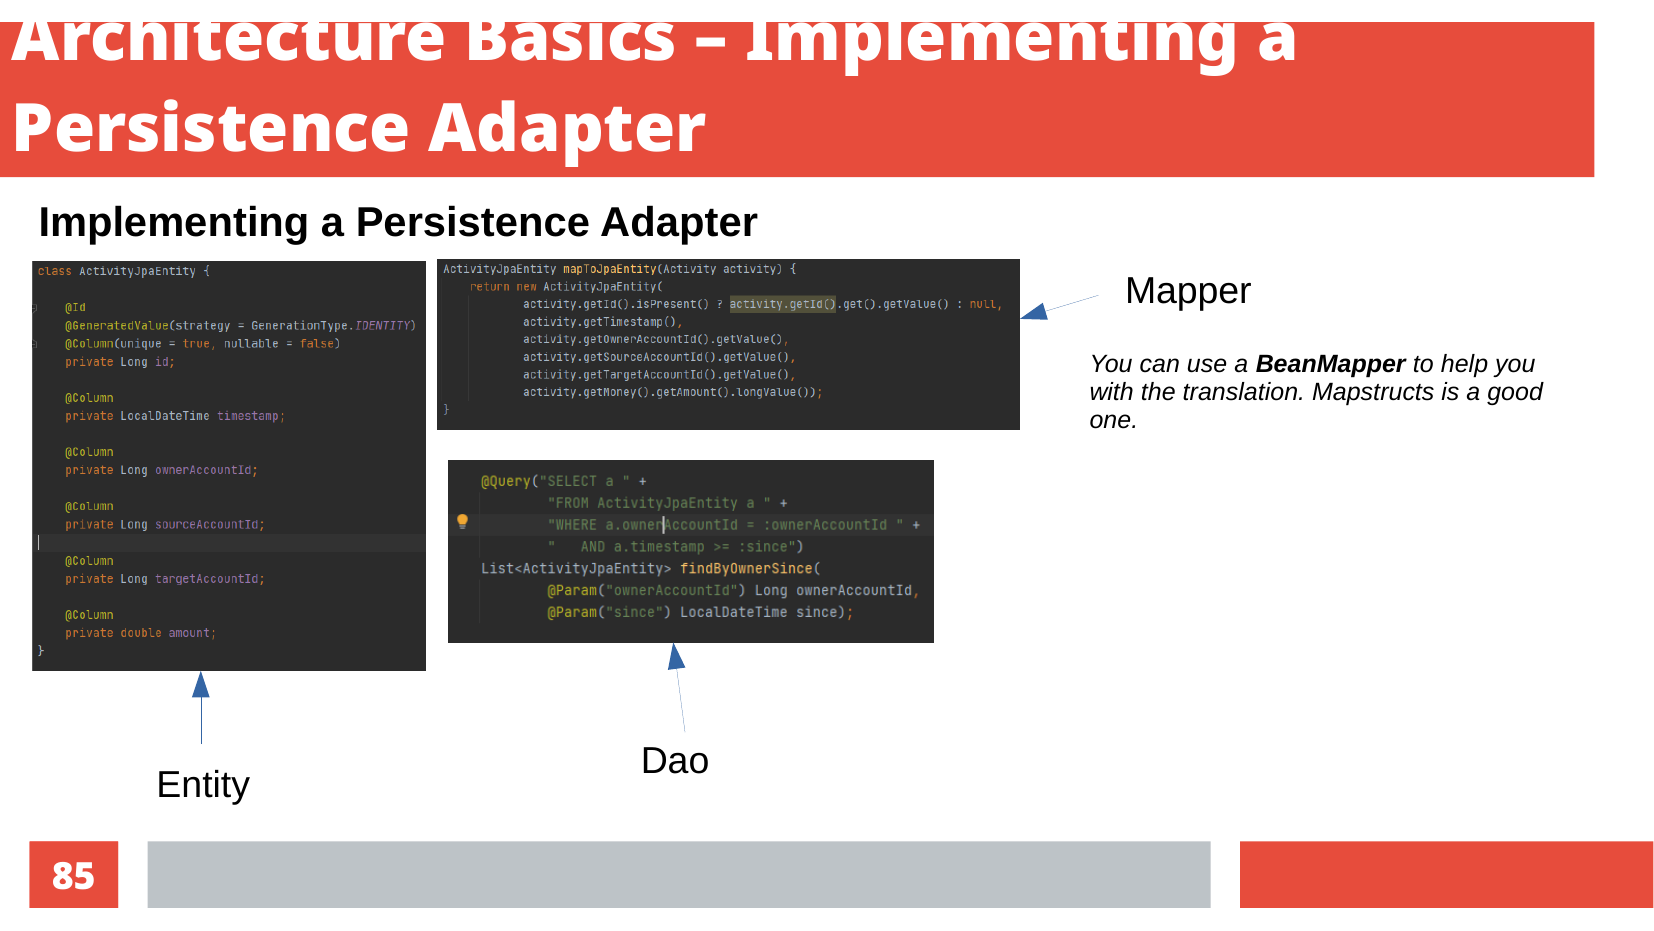

# Architecture Basics – Implementing a Persistence Adapter
Implementing a Persistence Adapter
Mapper
You can use a BeanMapper to help you with the translation. Mapstructs is a good one.
Dao
Entity
85